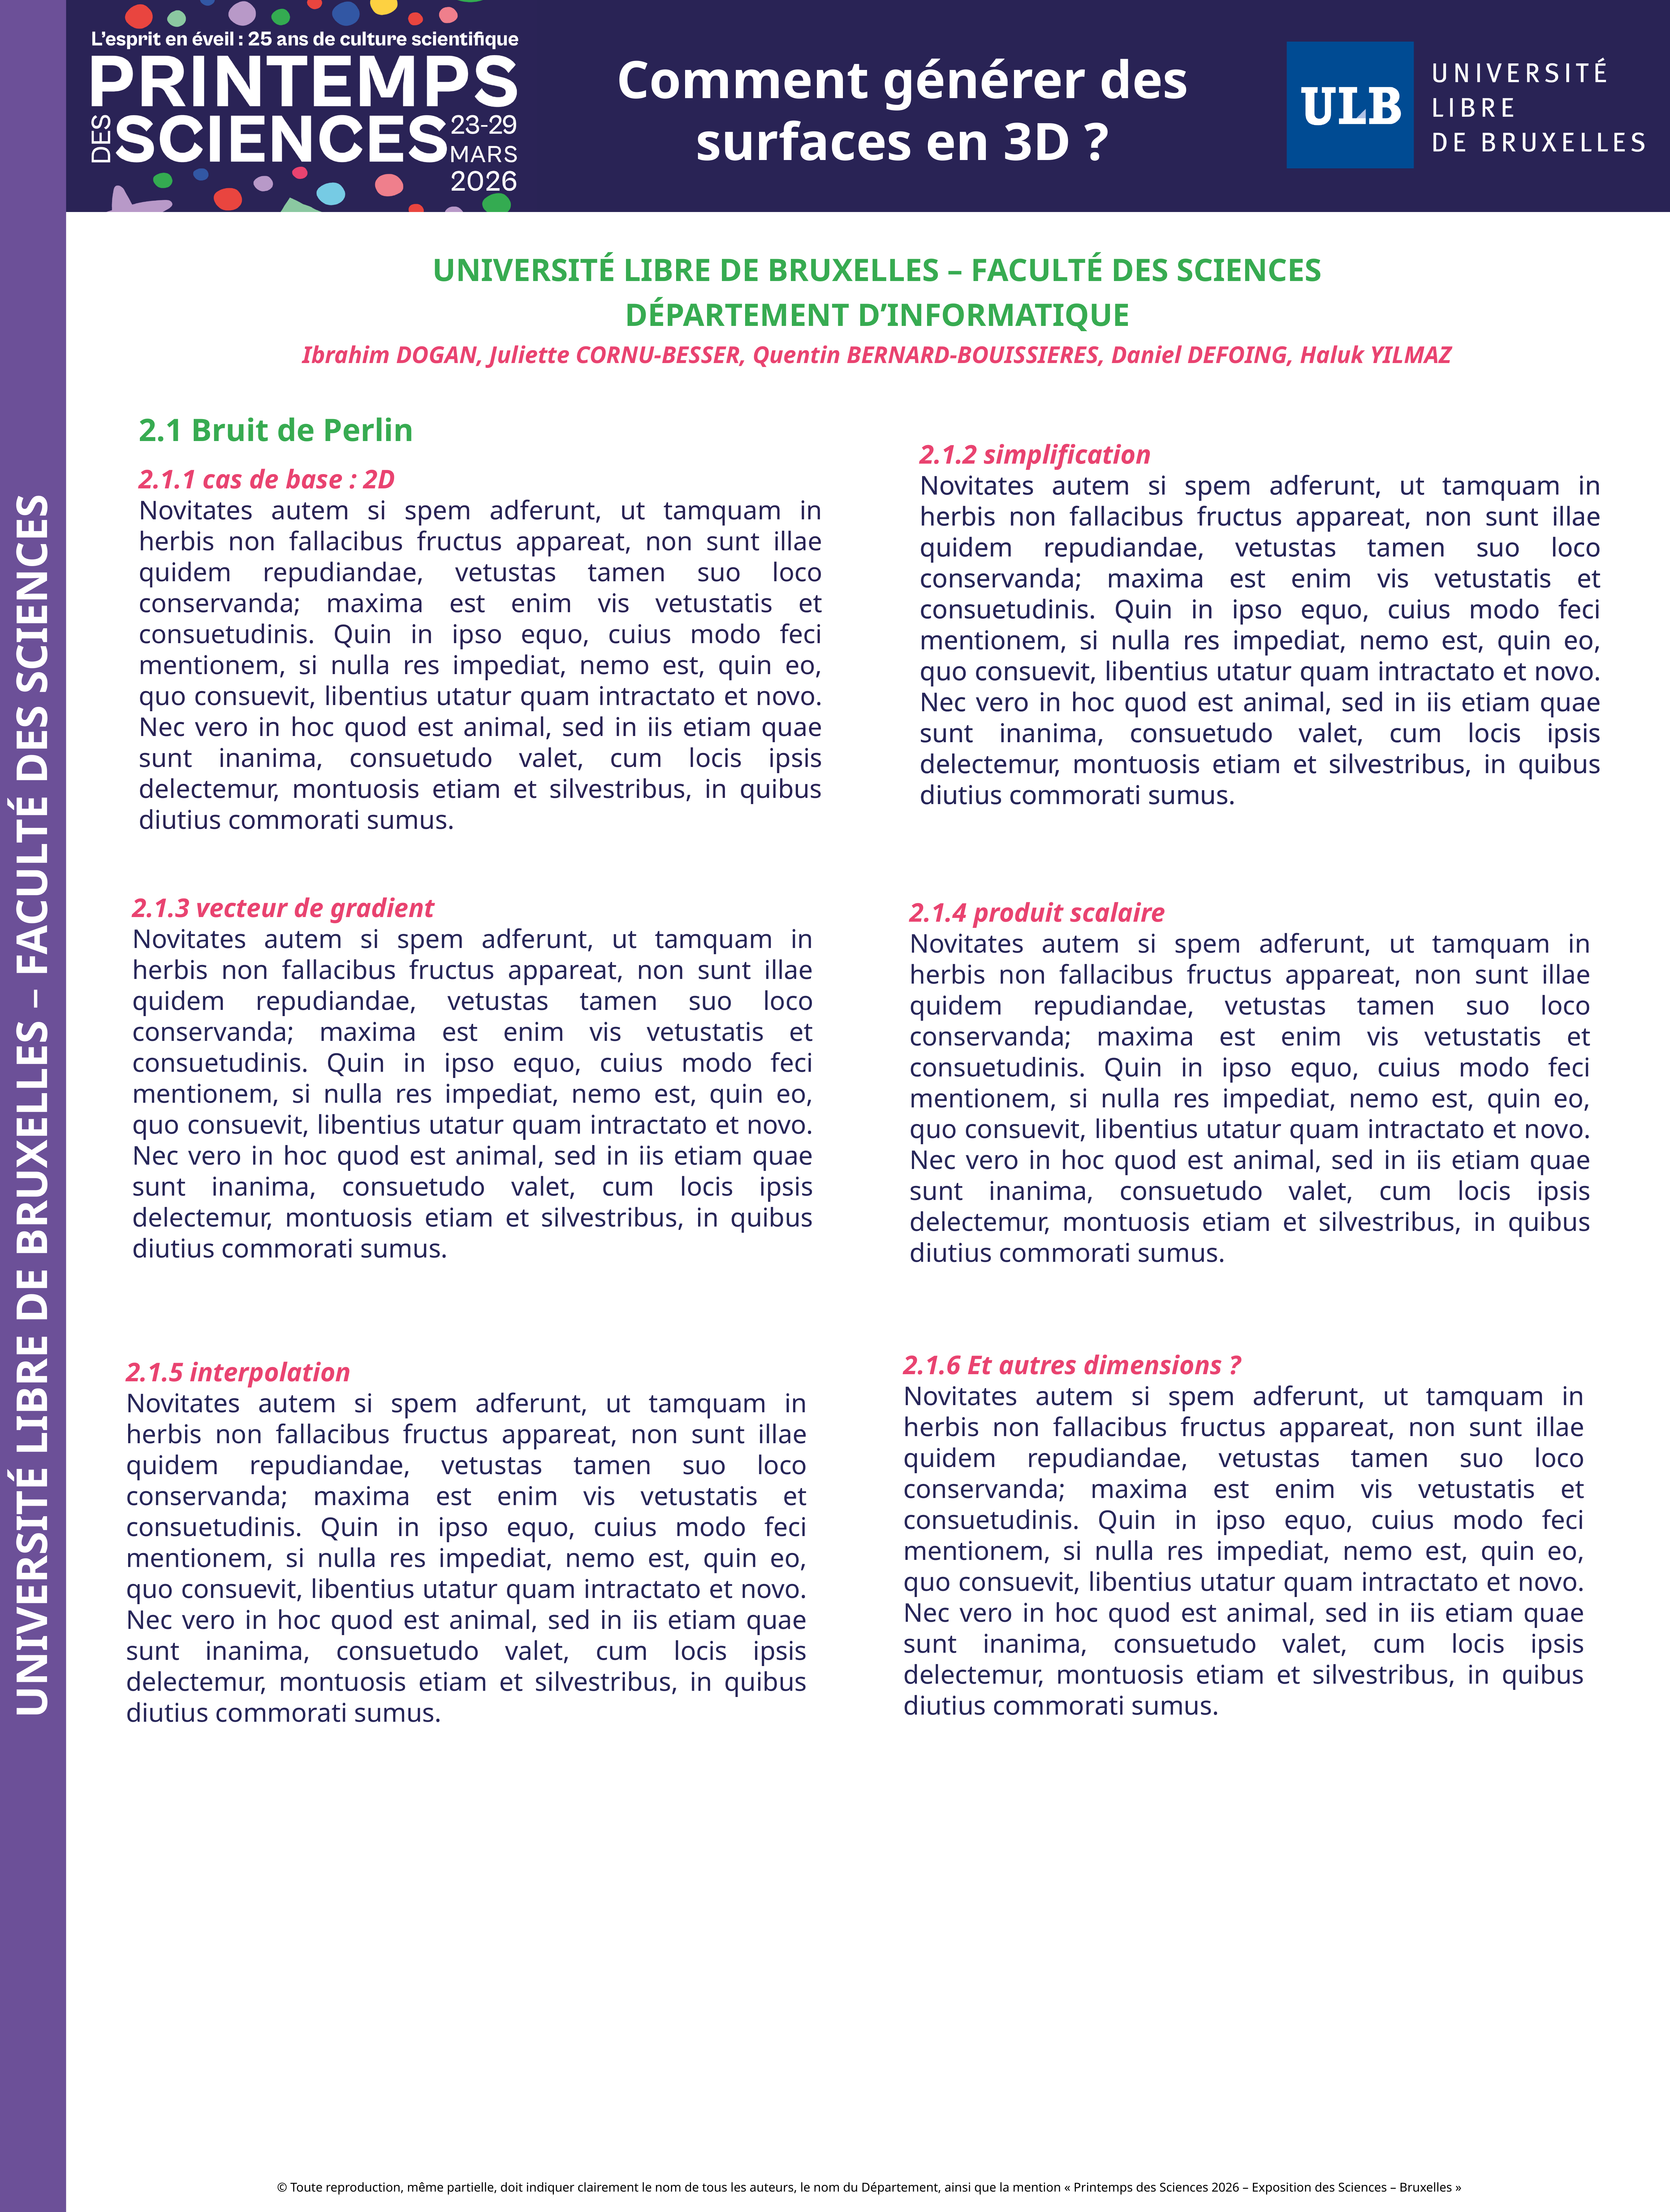

Comment générer des surfaces en 3D ?
UNIVERSITÉ LIBRE DE BRUXELLES – FACULTÉ DES SCIENCES
DÉPARTEMENT D’INFORMATIQUE
Ibrahim DOGAN, Juliette CORNU-BESSER, Quentin BERNARD-BOUISSIERES, Daniel DEFOING, Haluk YILMAZ
2.1 Bruit de Perlin
2.1.1 cas de base : 2D
Novitates autem si spem adferunt, ut tamquam in herbis non fallacibus fructus appareat, non sunt illae quidem repudiandae, vetustas tamen suo loco conservanda; maxima est enim vis vetustatis et consuetudinis. Quin in ipso equo, cuius modo feci mentionem, si nulla res impediat, nemo est, quin eo, quo consuevit, libentius utatur quam intractato et novo. Nec vero in hoc quod est animal, sed in iis etiam quae sunt inanima, consuetudo valet, cum locis ipsis delectemur, montuosis etiam et silvestribus, in quibus diutius commorati sumus.
2.1.2 simplification
Novitates autem si spem adferunt, ut tamquam in herbis non fallacibus fructus appareat, non sunt illae quidem repudiandae, vetustas tamen suo loco conservanda; maxima est enim vis vetustatis et consuetudinis. Quin in ipso equo, cuius modo feci mentionem, si nulla res impediat, nemo est, quin eo, quo consuevit, libentius utatur quam intractato et novo. Nec vero in hoc quod est animal, sed in iis etiam quae sunt inanima, consuetudo valet, cum locis ipsis delectemur, montuosis etiam et silvestribus, in quibus diutius commorati sumus.
2.1.2 simplification
Novitates autem si spem adferunt, ut tamquam in herbis non fallacibus fructus appareat, non sunt illae quidem repudiandae, vetustas tamen suo loco conservanda; maxima est enim vis vetustatis et consuetudinis. Quin in ipso equo, cuius modo feci mentionem, si nulla res impediat, nemo est, quin eo, quo consuevit, libentius utatur quam intractato et novo. Nec vero in hoc quod est animal, sed in iis etiam quae sunt inanima, consuetudo valet, cum locis ipsis delectemur, montuosis etiam et silvestribus, in quibus diutius commorati sumus.
2.1.3 vecteur de gradient
Novitates autem si spem adferunt, ut tamquam in herbis non fallacibus fructus appareat, non sunt illae quidem repudiandae, vetustas tamen suo loco conservanda; maxima est enim vis vetustatis et consuetudinis. Quin in ipso equo, cuius modo feci mentionem, si nulla res impediat, nemo est, quin eo, quo consuevit, libentius utatur quam intractato et novo. Nec vero in hoc quod est animal, sed in iis etiam quae sunt inanima, consuetudo valet, cum locis ipsis delectemur, montuosis etiam et silvestribus, in quibus diutius commorati sumus.
2.1.4 produit scalaire
Novitates autem si spem adferunt, ut tamquam in herbis non fallacibus fructus appareat, non sunt illae quidem repudiandae, vetustas tamen suo loco conservanda; maxima est enim vis vetustatis et consuetudinis. Quin in ipso equo, cuius modo feci mentionem, si nulla res impediat, nemo est, quin eo, quo consuevit, libentius utatur quam intractato et novo. Nec vero in hoc quod est animal, sed in iis etiam quae sunt inanima, consuetudo valet, cum locis ipsis delectemur, montuosis etiam et silvestribus, in quibus diutius commorati sumus.
UNIVERSITÉ LIBRE DE BRUXELLES – FACULTÉ DES SCIENCES
2.1.6 Et autres dimensions ?
Novitates autem si spem adferunt, ut tamquam in herbis non fallacibus fructus appareat, non sunt illae quidem repudiandae, vetustas tamen suo loco conservanda; maxima est enim vis vetustatis et consuetudinis. Quin in ipso equo, cuius modo feci mentionem, si nulla res impediat, nemo est, quin eo, quo consuevit, libentius utatur quam intractato et novo. Nec vero in hoc quod est animal, sed in iis etiam quae sunt inanima, consuetudo valet, cum locis ipsis delectemur, montuosis etiam et silvestribus, in quibus diutius commorati sumus.
2.1.5 interpolation
Novitates autem si spem adferunt, ut tamquam in herbis non fallacibus fructus appareat, non sunt illae quidem repudiandae, vetustas tamen suo loco conservanda; maxima est enim vis vetustatis et consuetudinis. Quin in ipso equo, cuius modo feci mentionem, si nulla res impediat, nemo est, quin eo, quo consuevit, libentius utatur quam intractato et novo. Nec vero in hoc quod est animal, sed in iis etiam quae sunt inanima, consuetudo valet, cum locis ipsis delectemur, montuosis etiam et silvestribus, in quibus diutius commorati sumus.
© Toute reproduction, même partielle, doit indiquer clairement le nom de tous les auteurs, le nom du Département, ainsi que la mention « Printemps des Sciences 2026 – Exposition des Sciences – Bruxelles »